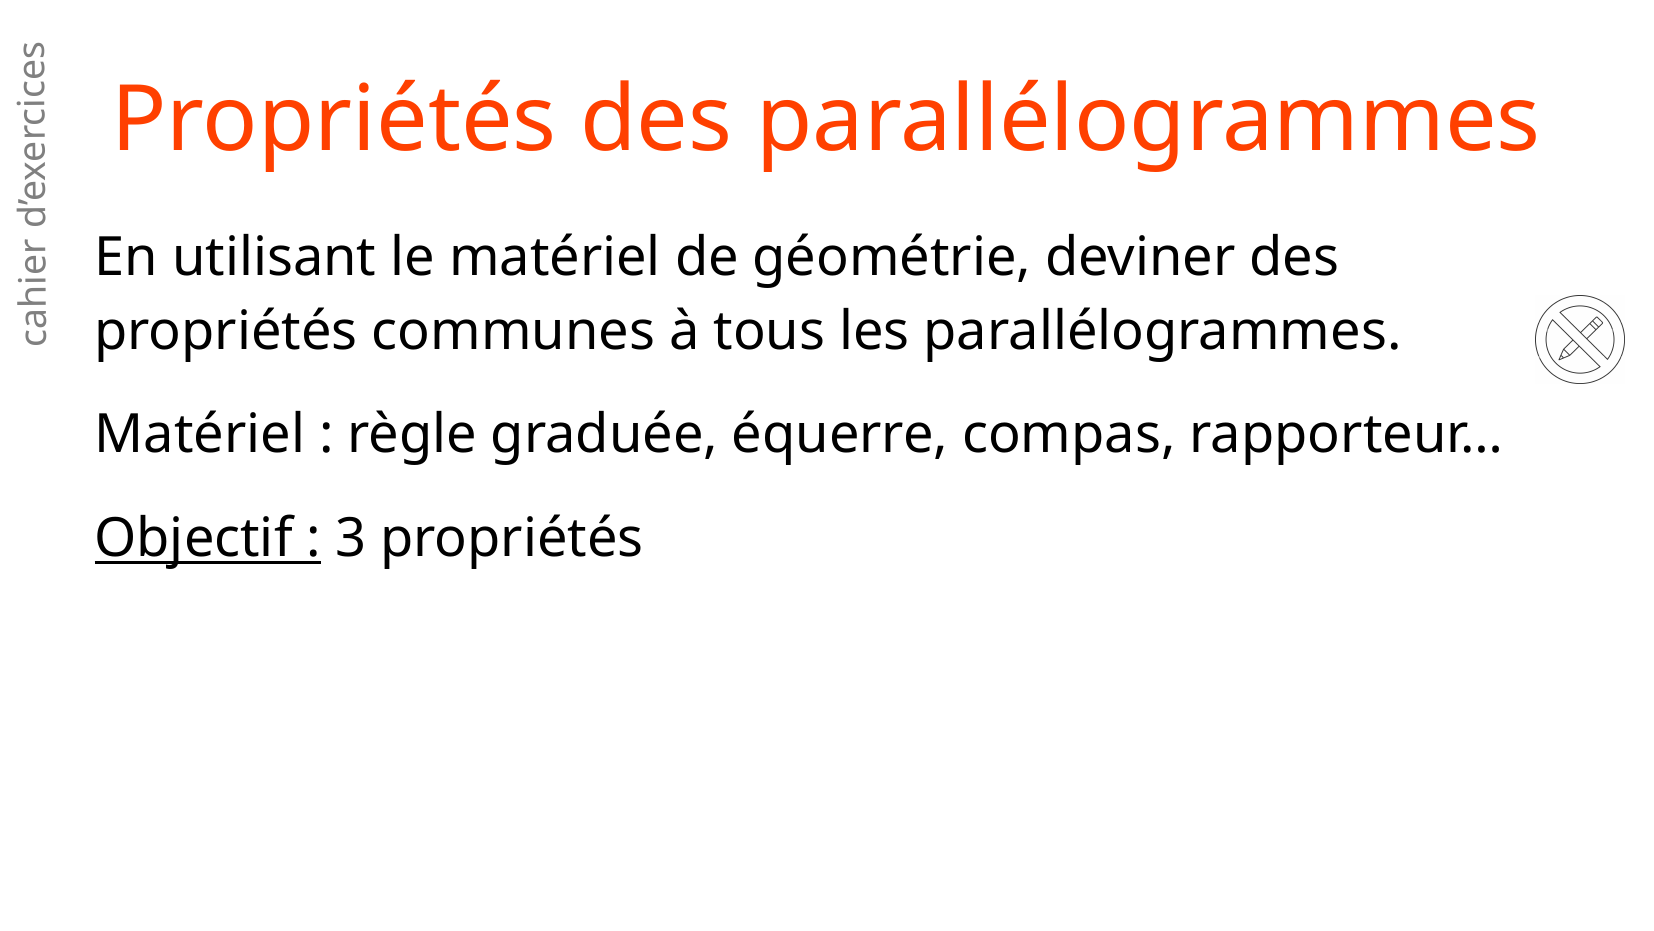

# Propriétés des parallélogrammes
cahier d’exercices
En utilisant le matériel de géométrie, deviner des propriétés communes à tous les parallélogrammes.
Matériel : règle graduée, équerre, compas, rapporteur…
Objectif : 3 propriétés